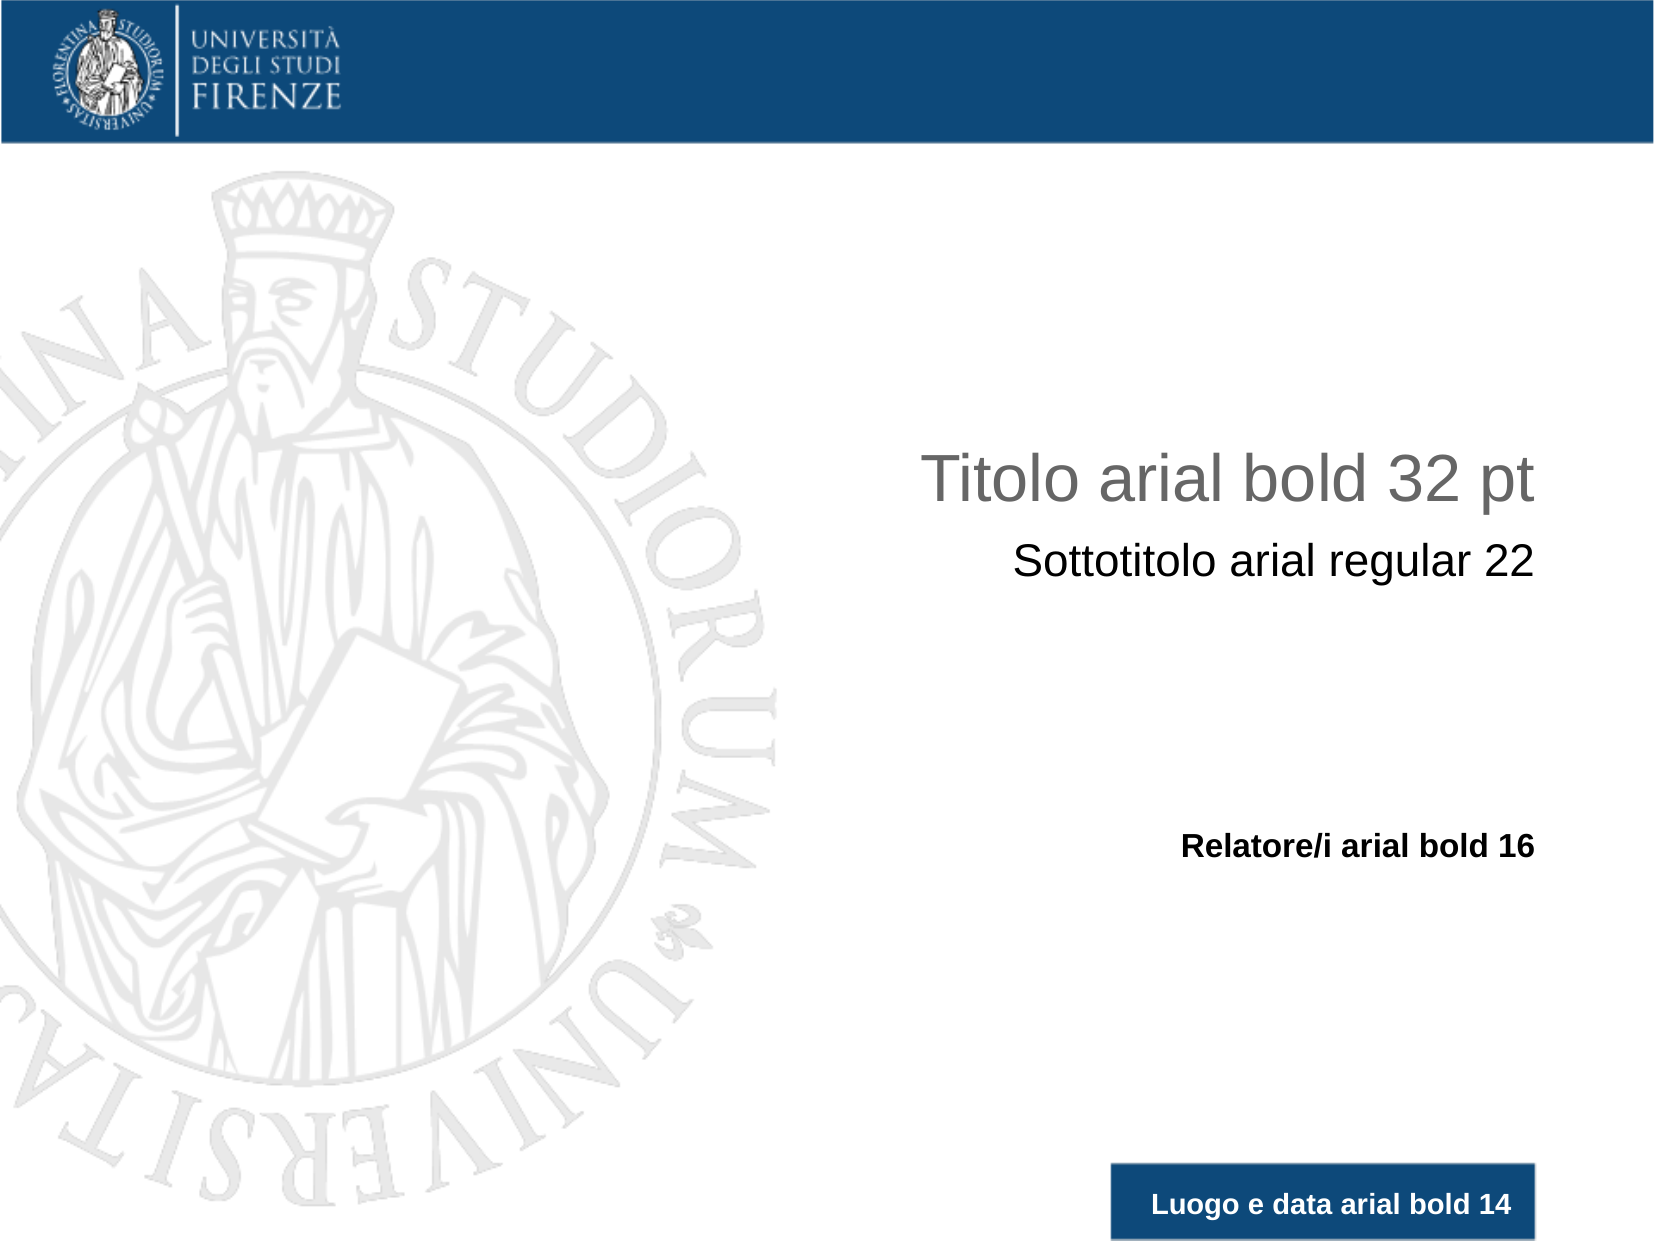

# Titolo arial bold 32 pt
Sottotitolo arial regular 22
Relatore/i arial bold 16
Luogo e data arial bold 14